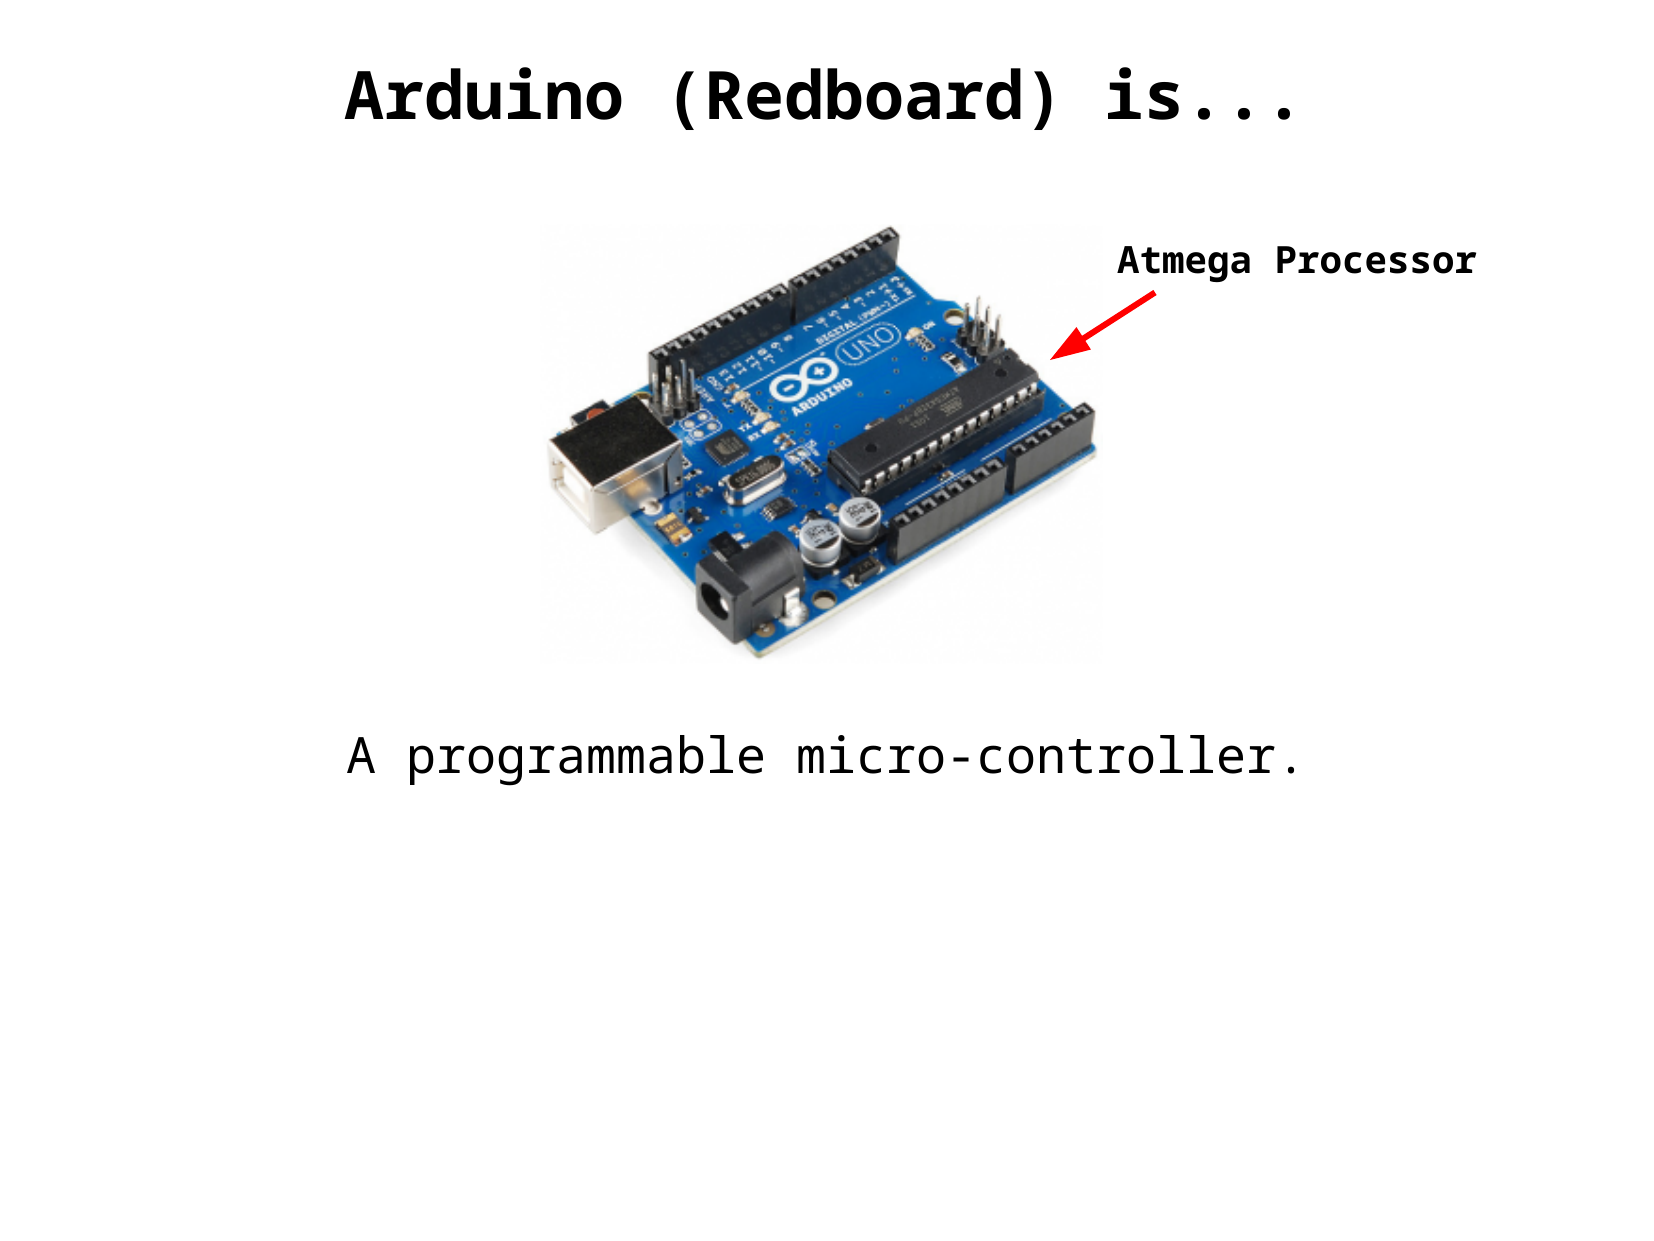

Arduino (Redboard) is...
Atmega Processor
A programmable micro-controller.